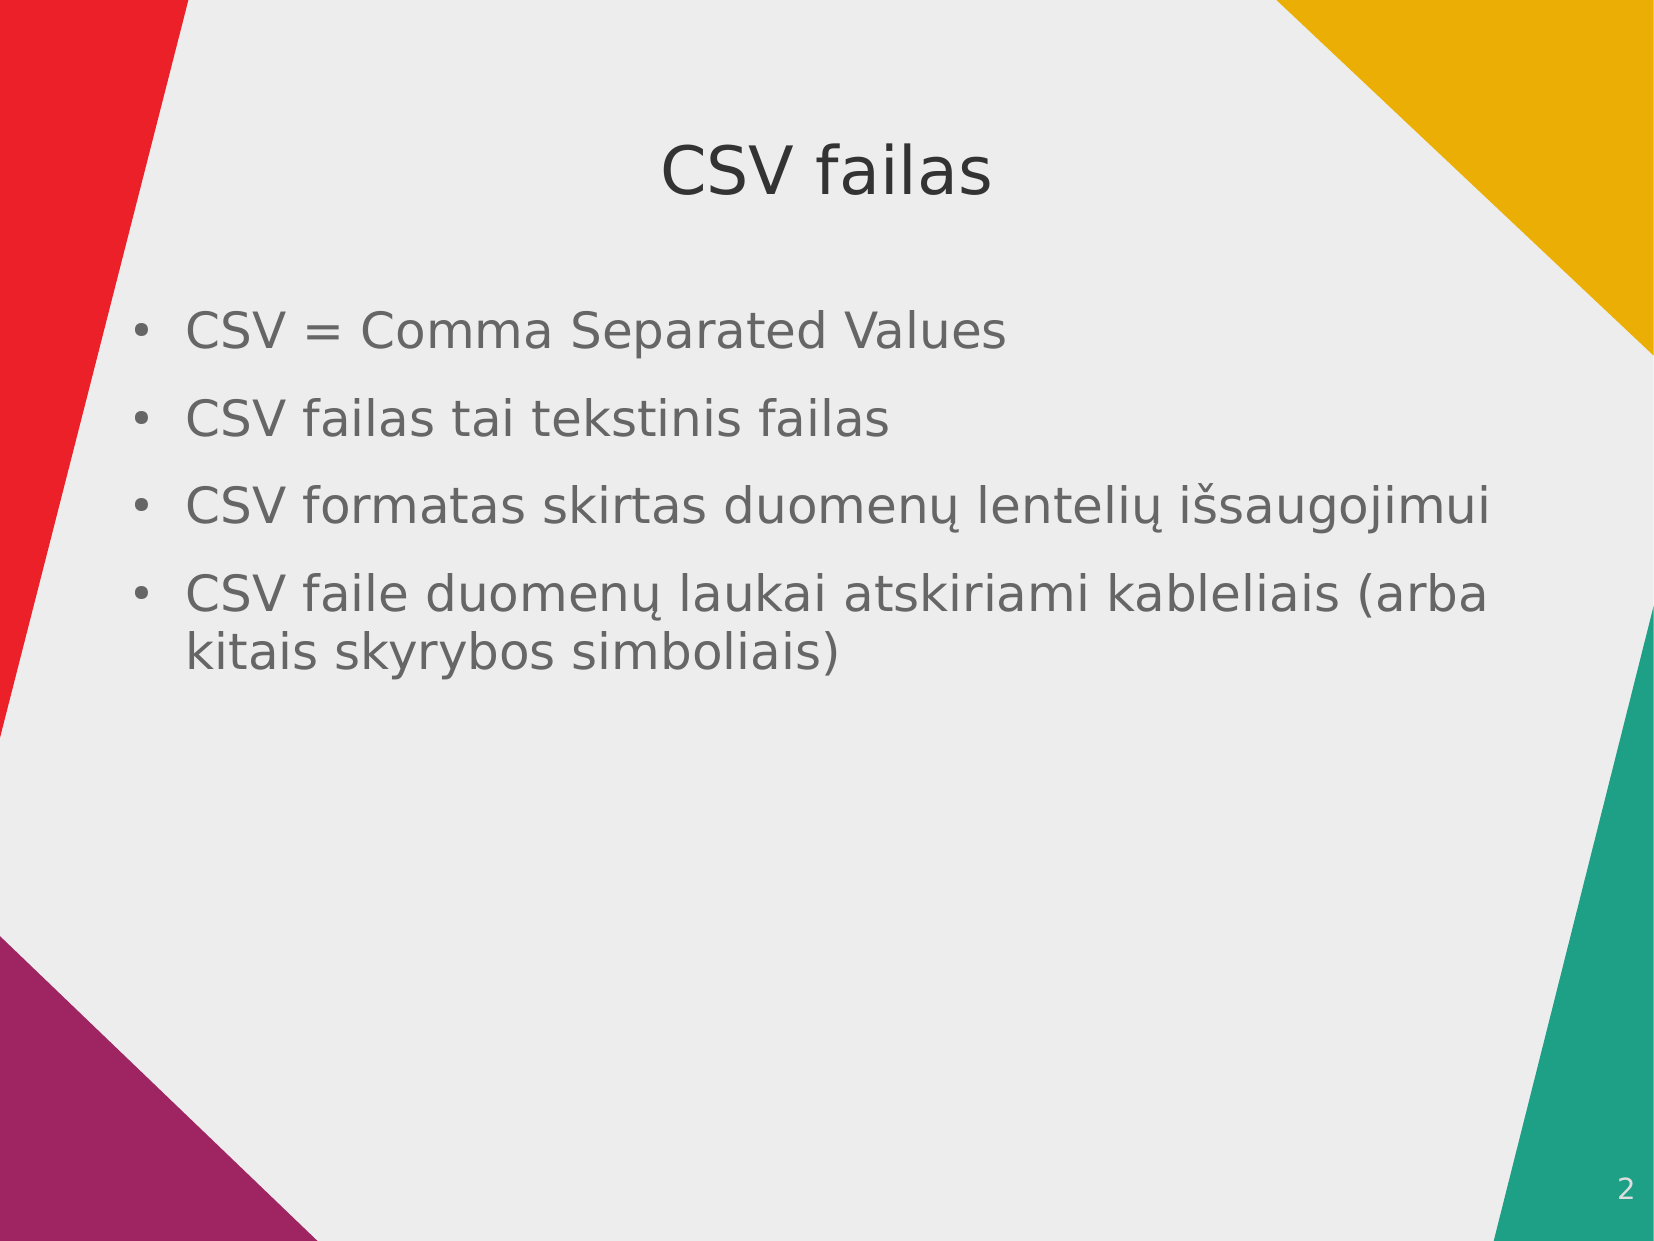

# CSV failas
CSV = Comma Separated Values
CSV failas tai tekstinis failas
CSV formatas skirtas duomenų lentelių išsaugojimui
CSV faile duomenų laukai atskiriami kableliais (arba kitais skyrybos simboliais)
2